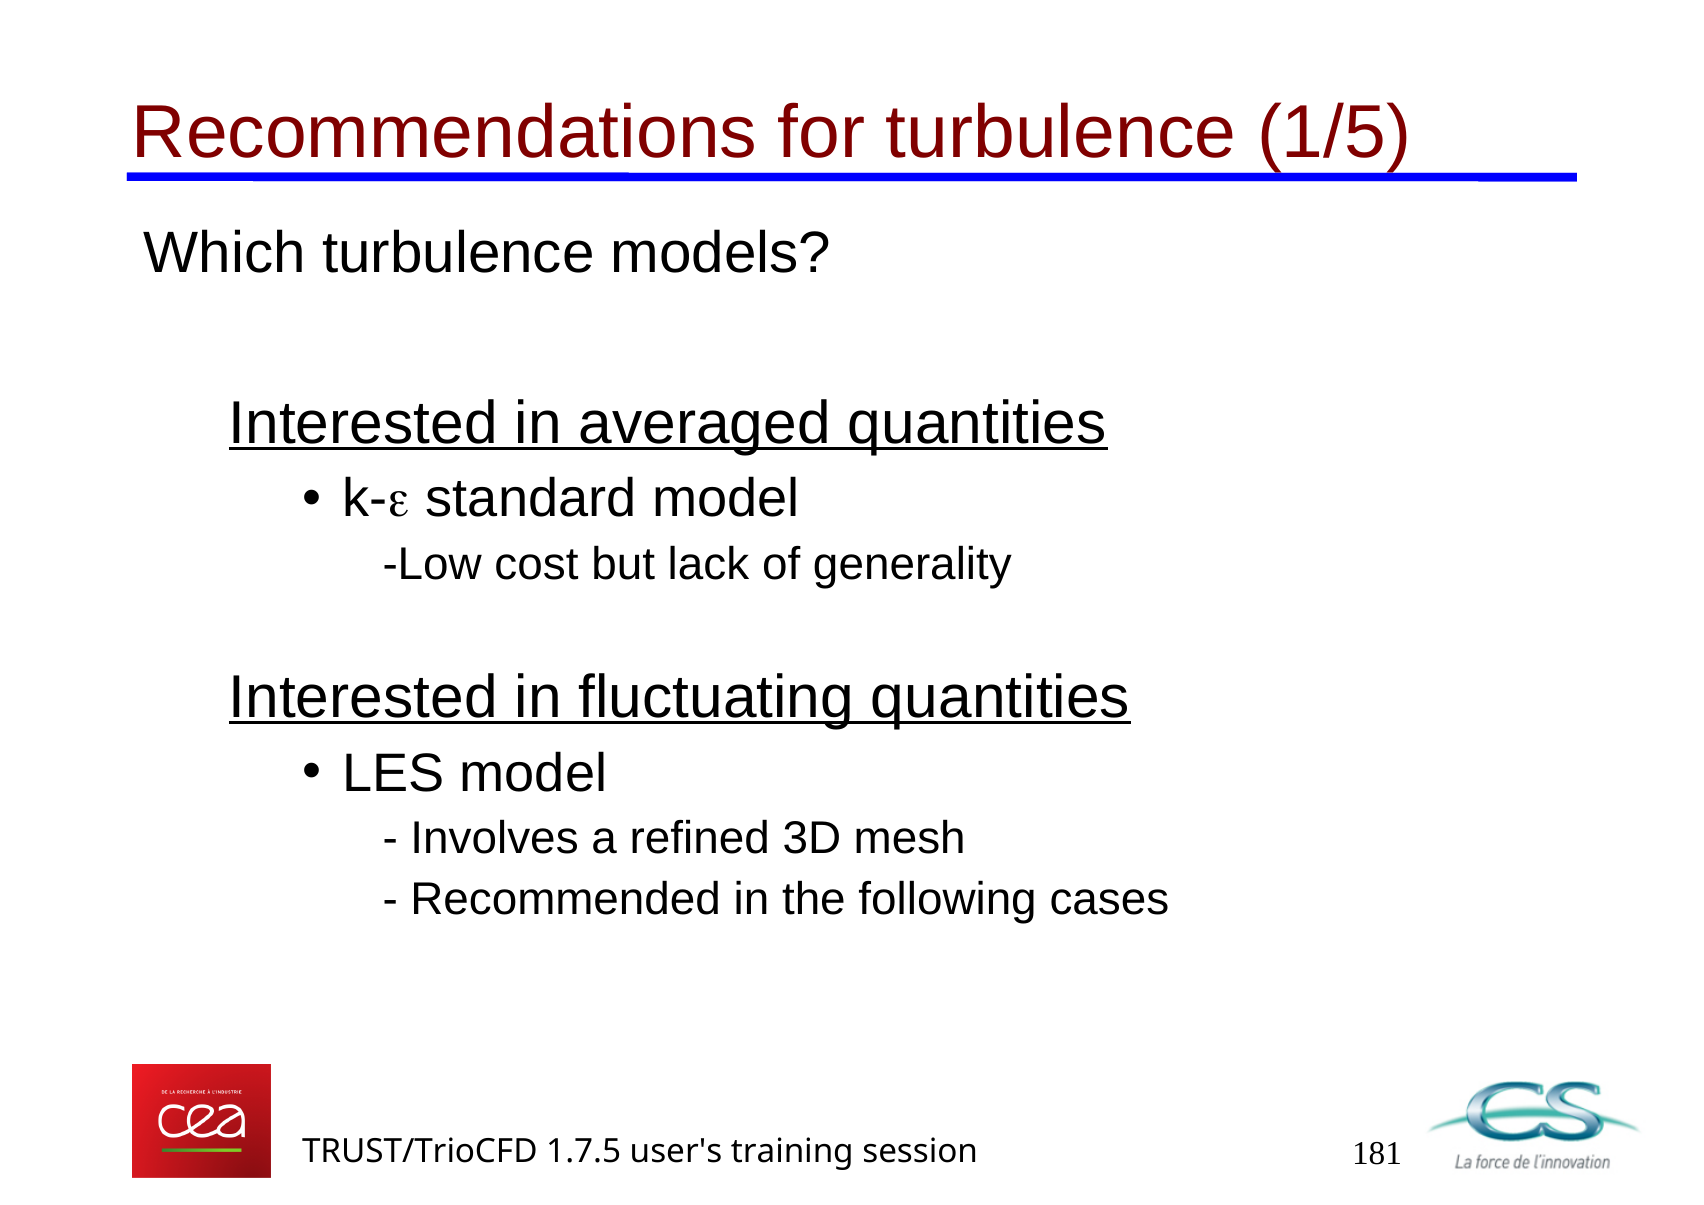

# Recommendations for turbulence (1/5)
Which turbulence models?
Interested in averaged quantities
k- standard model
-Low cost but lack of generality
Interested in fluctuating quantities
LES model
- Involves a refined 3D mesh
- Recommended in the following cases
TRUST/TrioCFD 1.7.5 user's training session
181